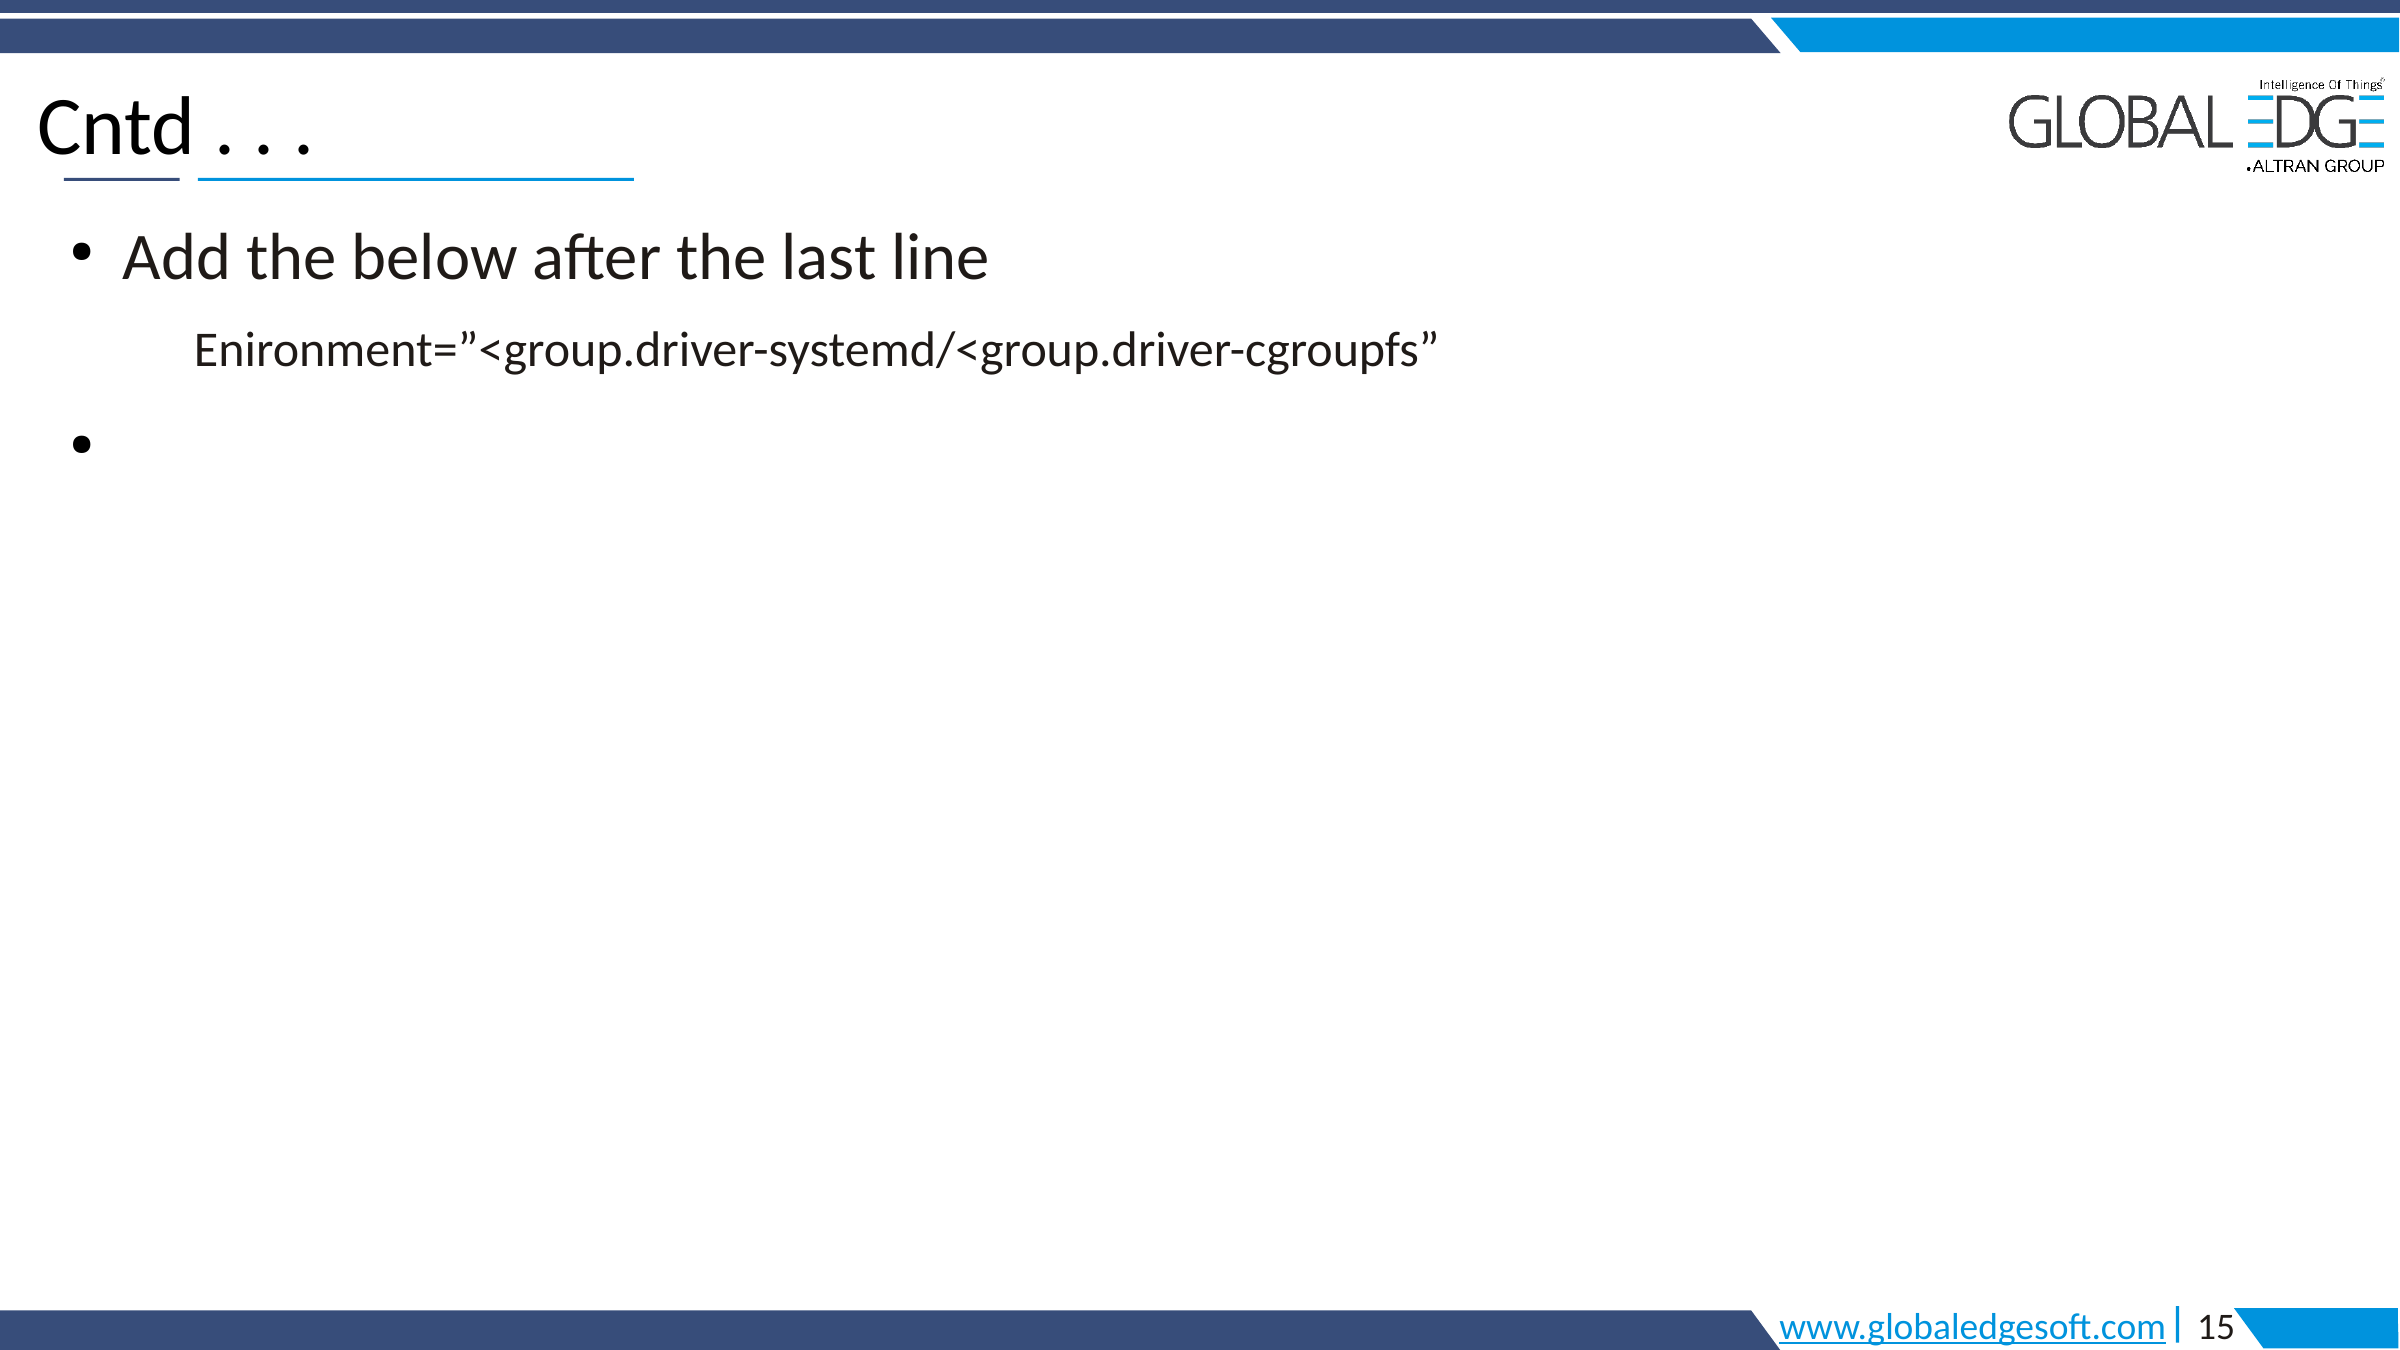

# Cntd . . .
Add the below after the last line
Enironment=”<group.driver-systemd/<group.driver-cgroupfs”